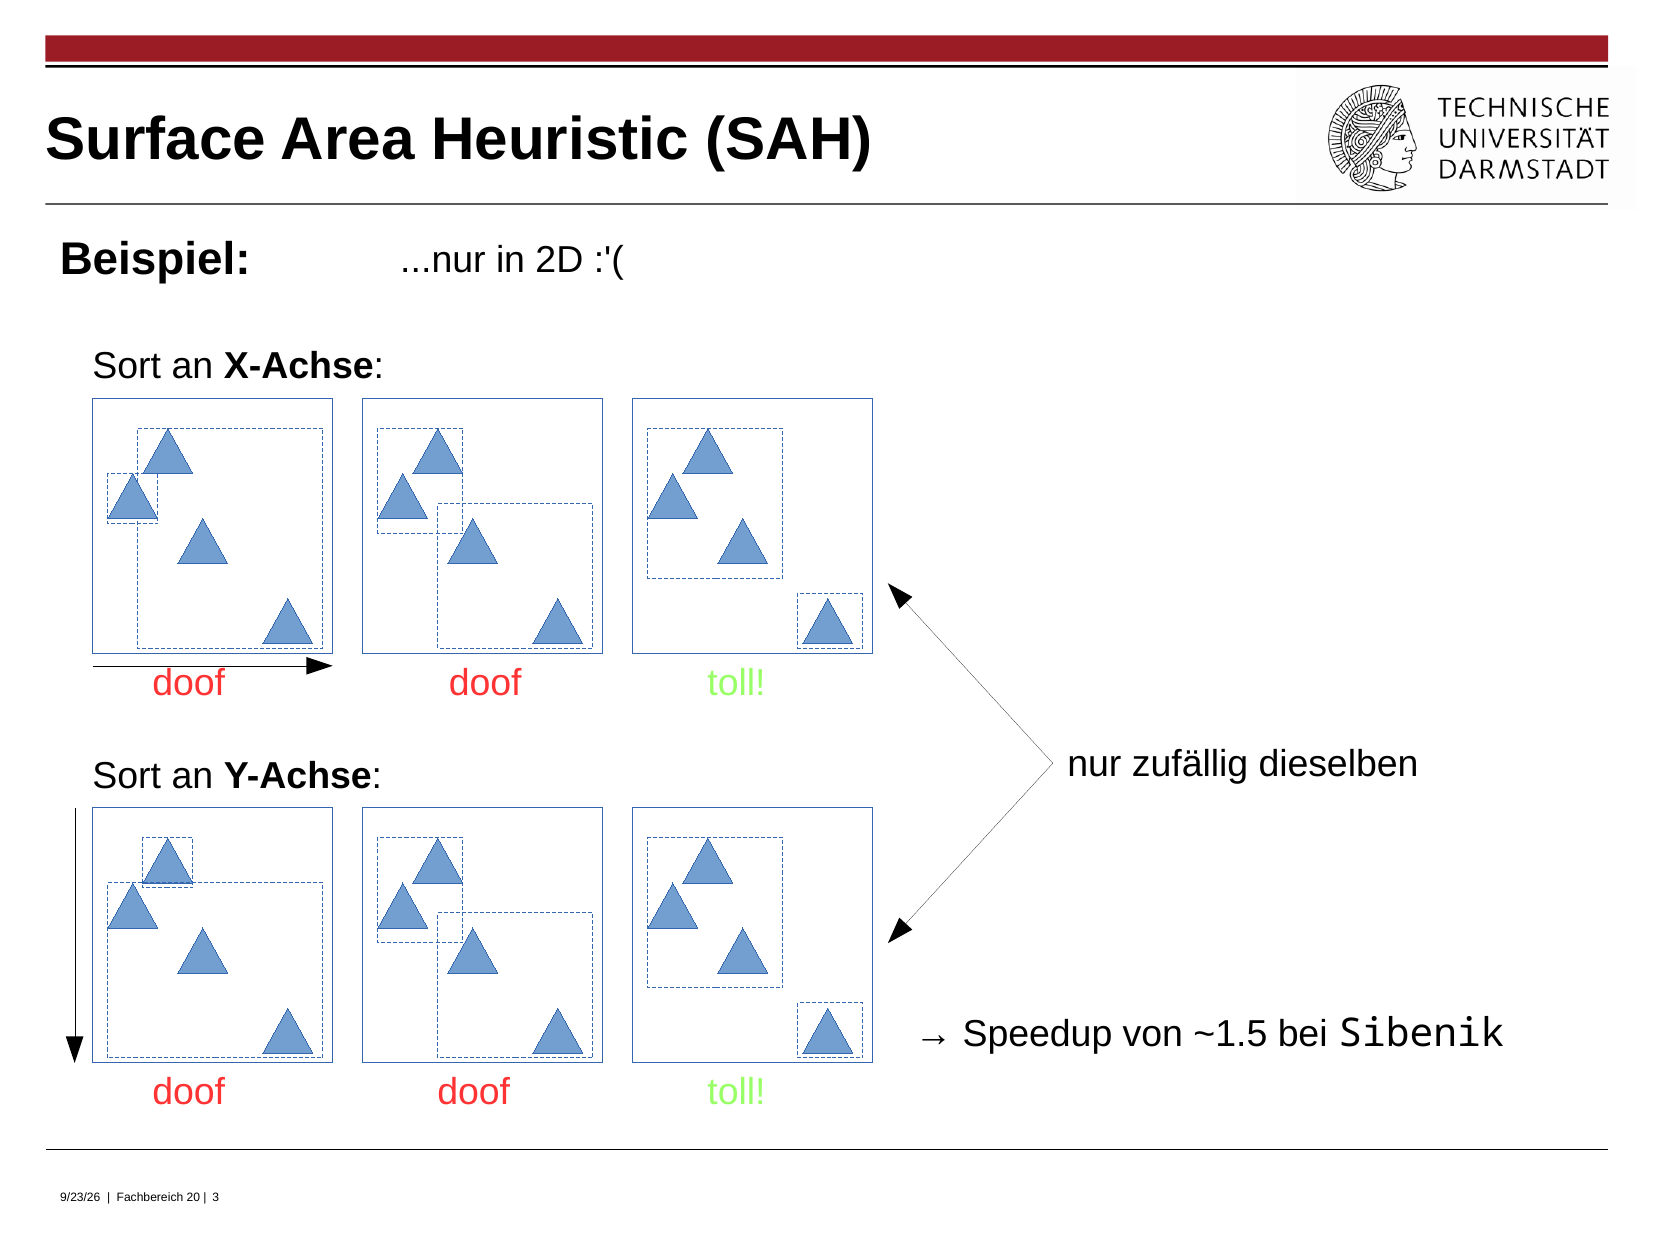

# Surface Area Heuristic (SAH)
Beispiel:
...nur in 2D :'(
Sort an X-Achse:
doof
doof
toll!
nur zufällig dieselben
Sort an Y-Achse:
→ Speedup von ~1.5 bei Sibenik
doof
doof
toll!